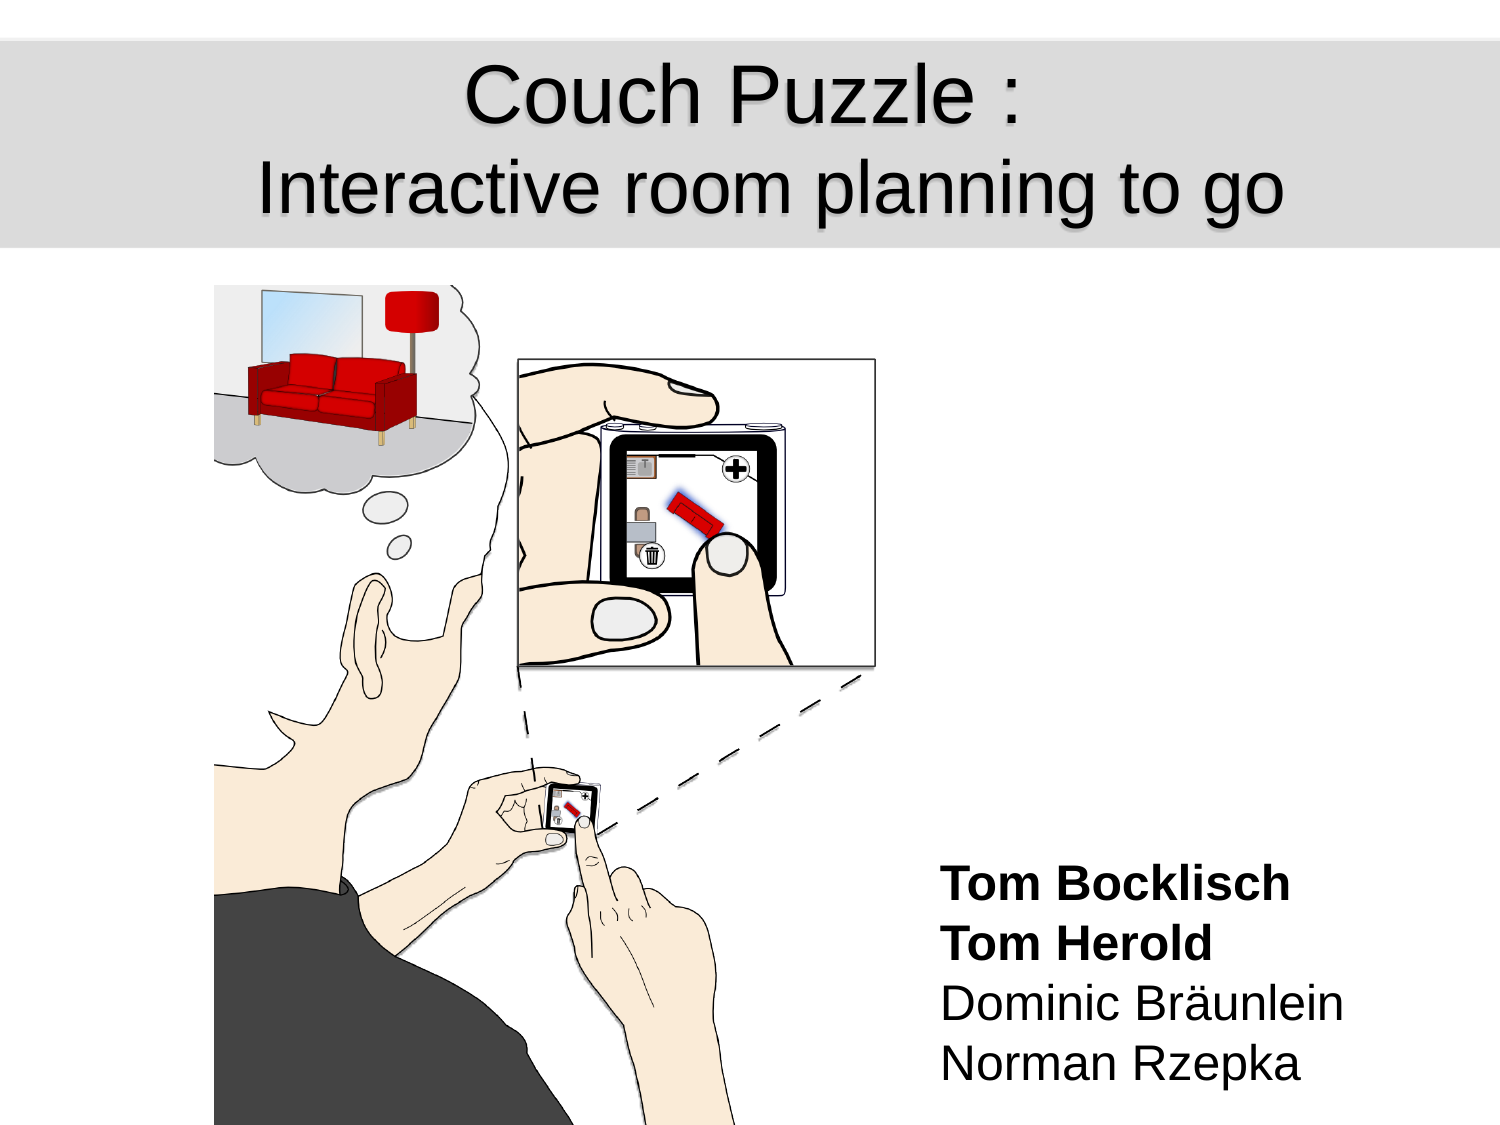

# Couch Puzzle : Interactive room planning to go
Tom Bocklisch
Tom Herold
Dominic Bräunlein
Norman Rzepka